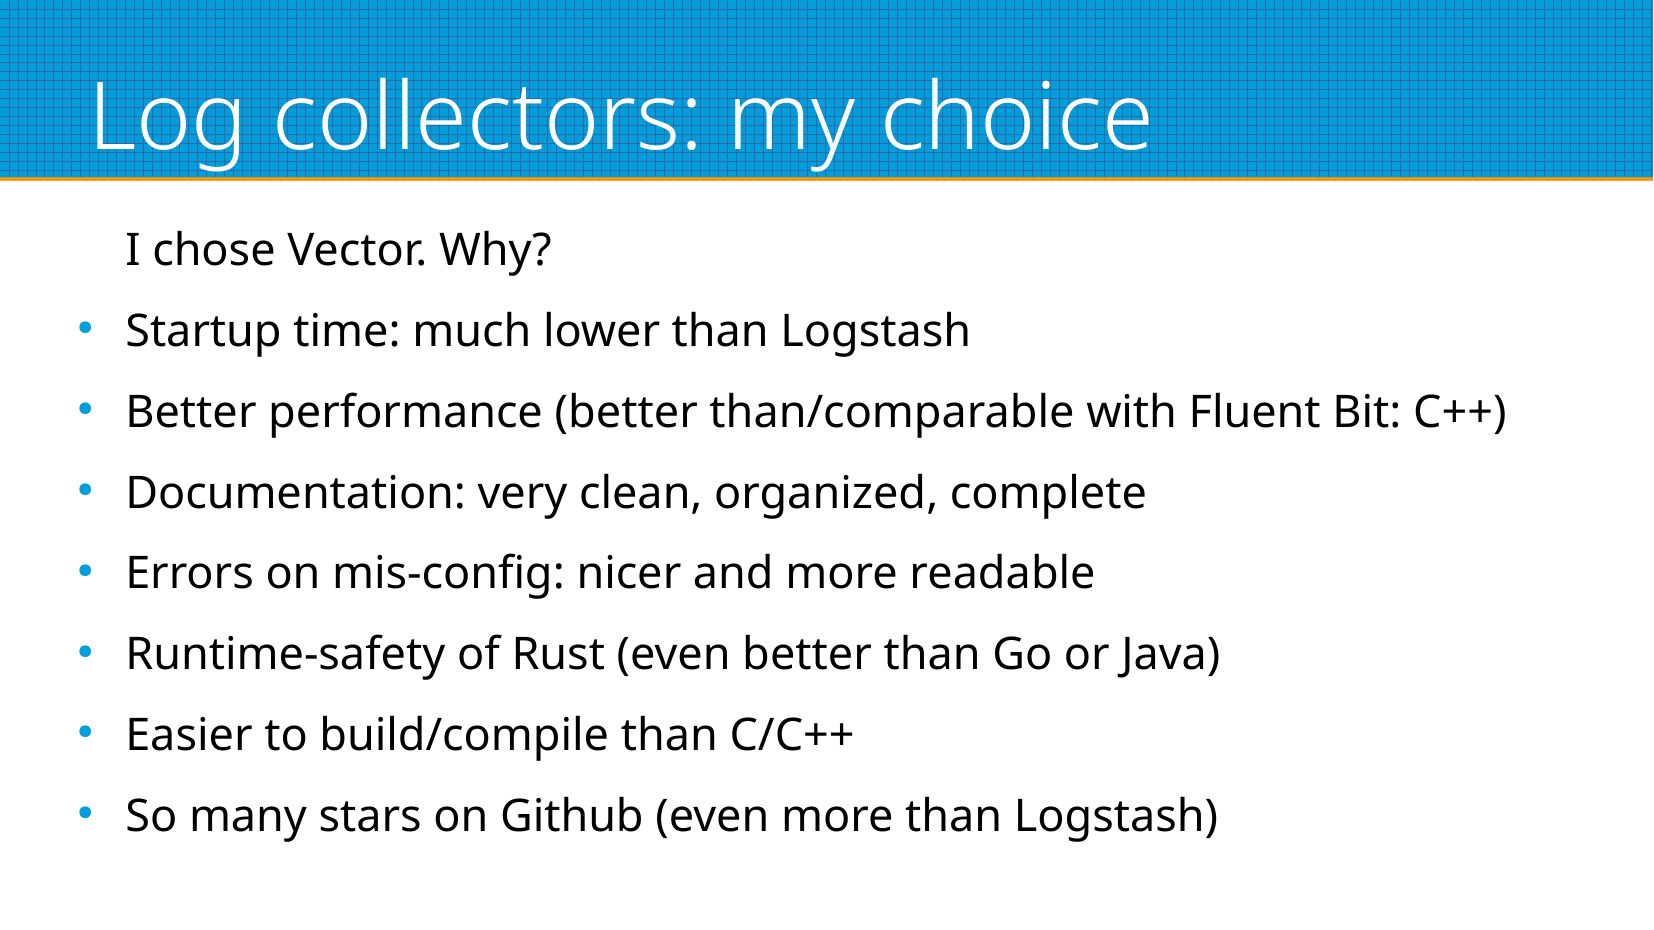

# Log collectors: my choice
I chose Vector. Why?
Startup time: much lower than Logstash
Better performance (better than/comparable with Fluent Bit: C++)
Documentation: very clean, organized, complete
Errors on mis-config: nicer and more readable
Runtime-safety of Rust (even better than Go or Java)
Easier to build/compile than C/C++
So many stars on Github (even more than Logstash)